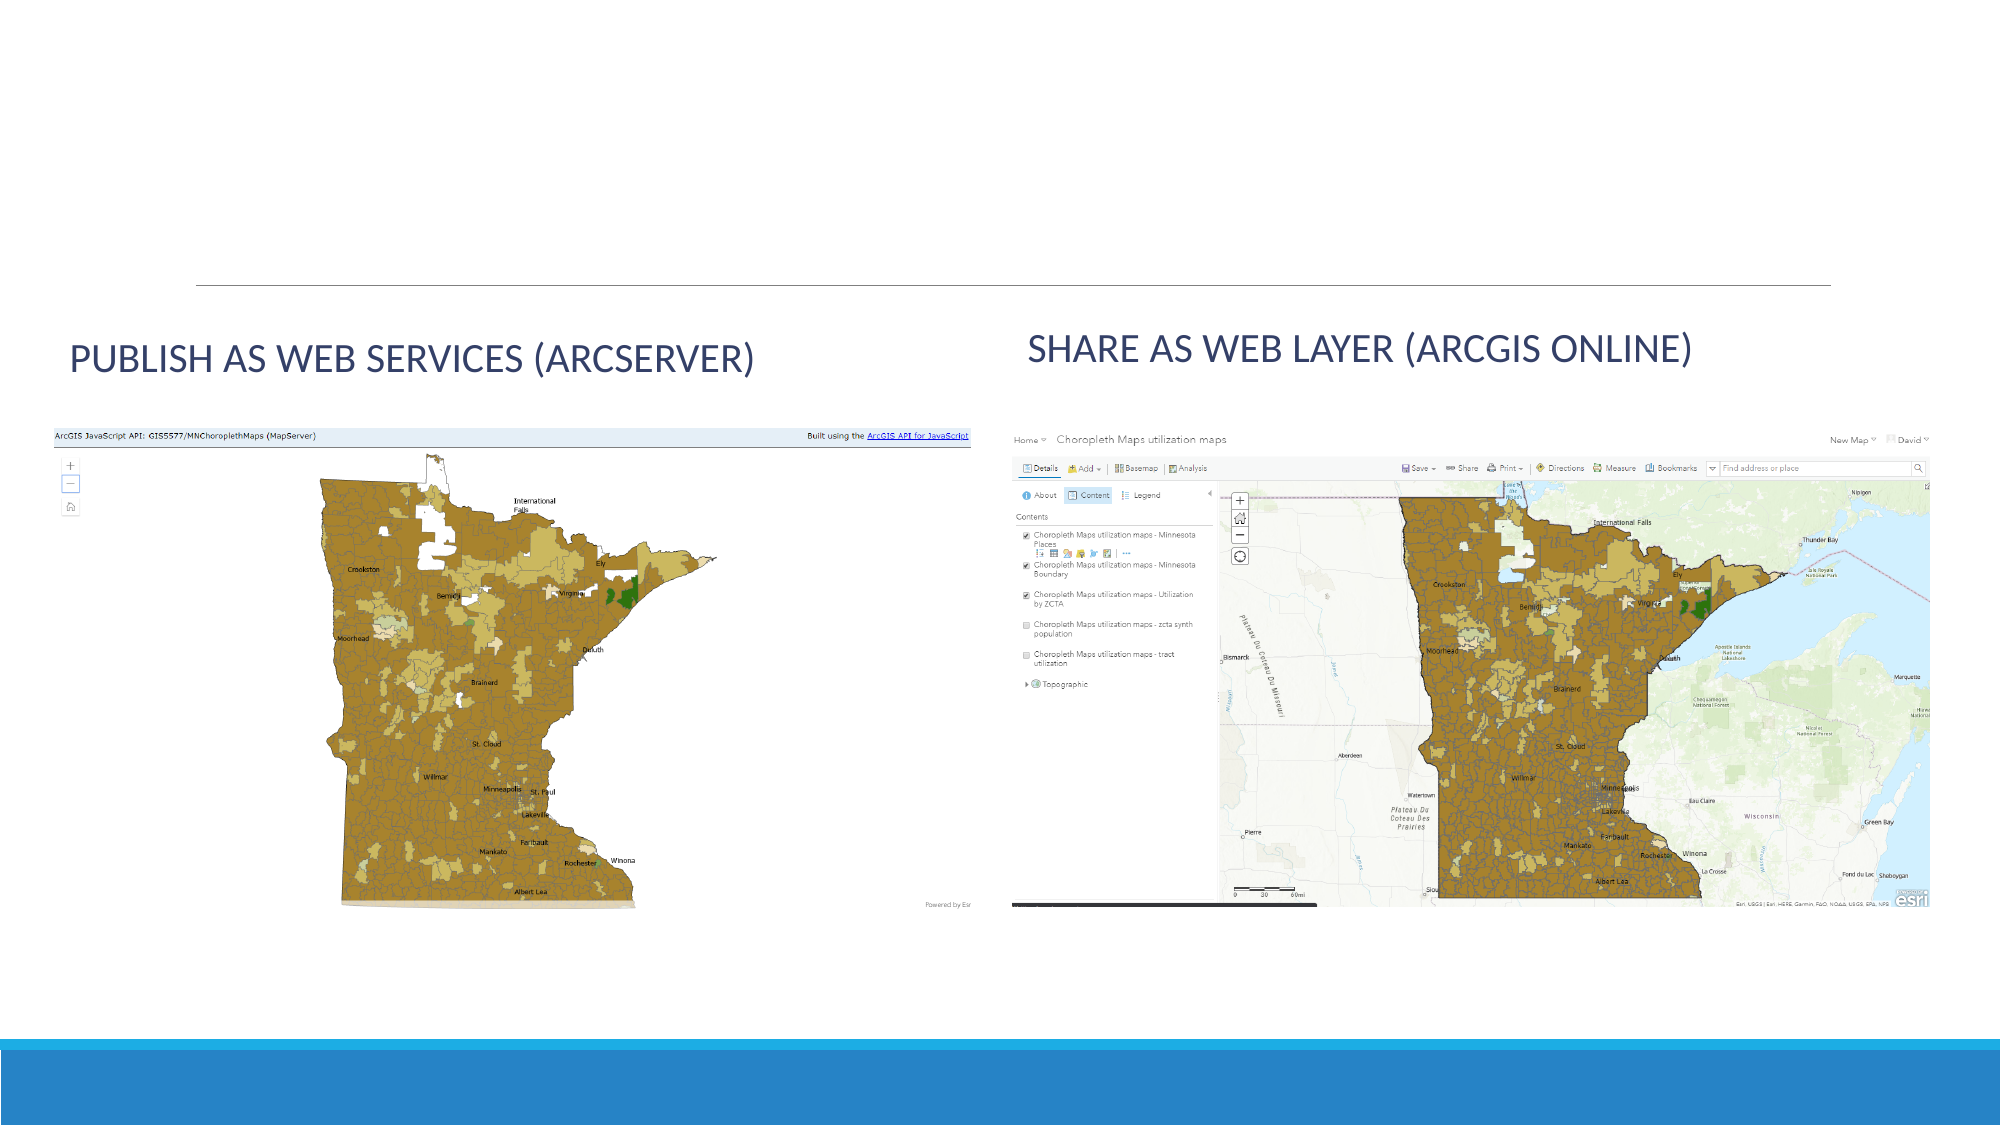

Share as Web Layer (ArcGIS Online)
# Publish as Web Services (ArcServer)